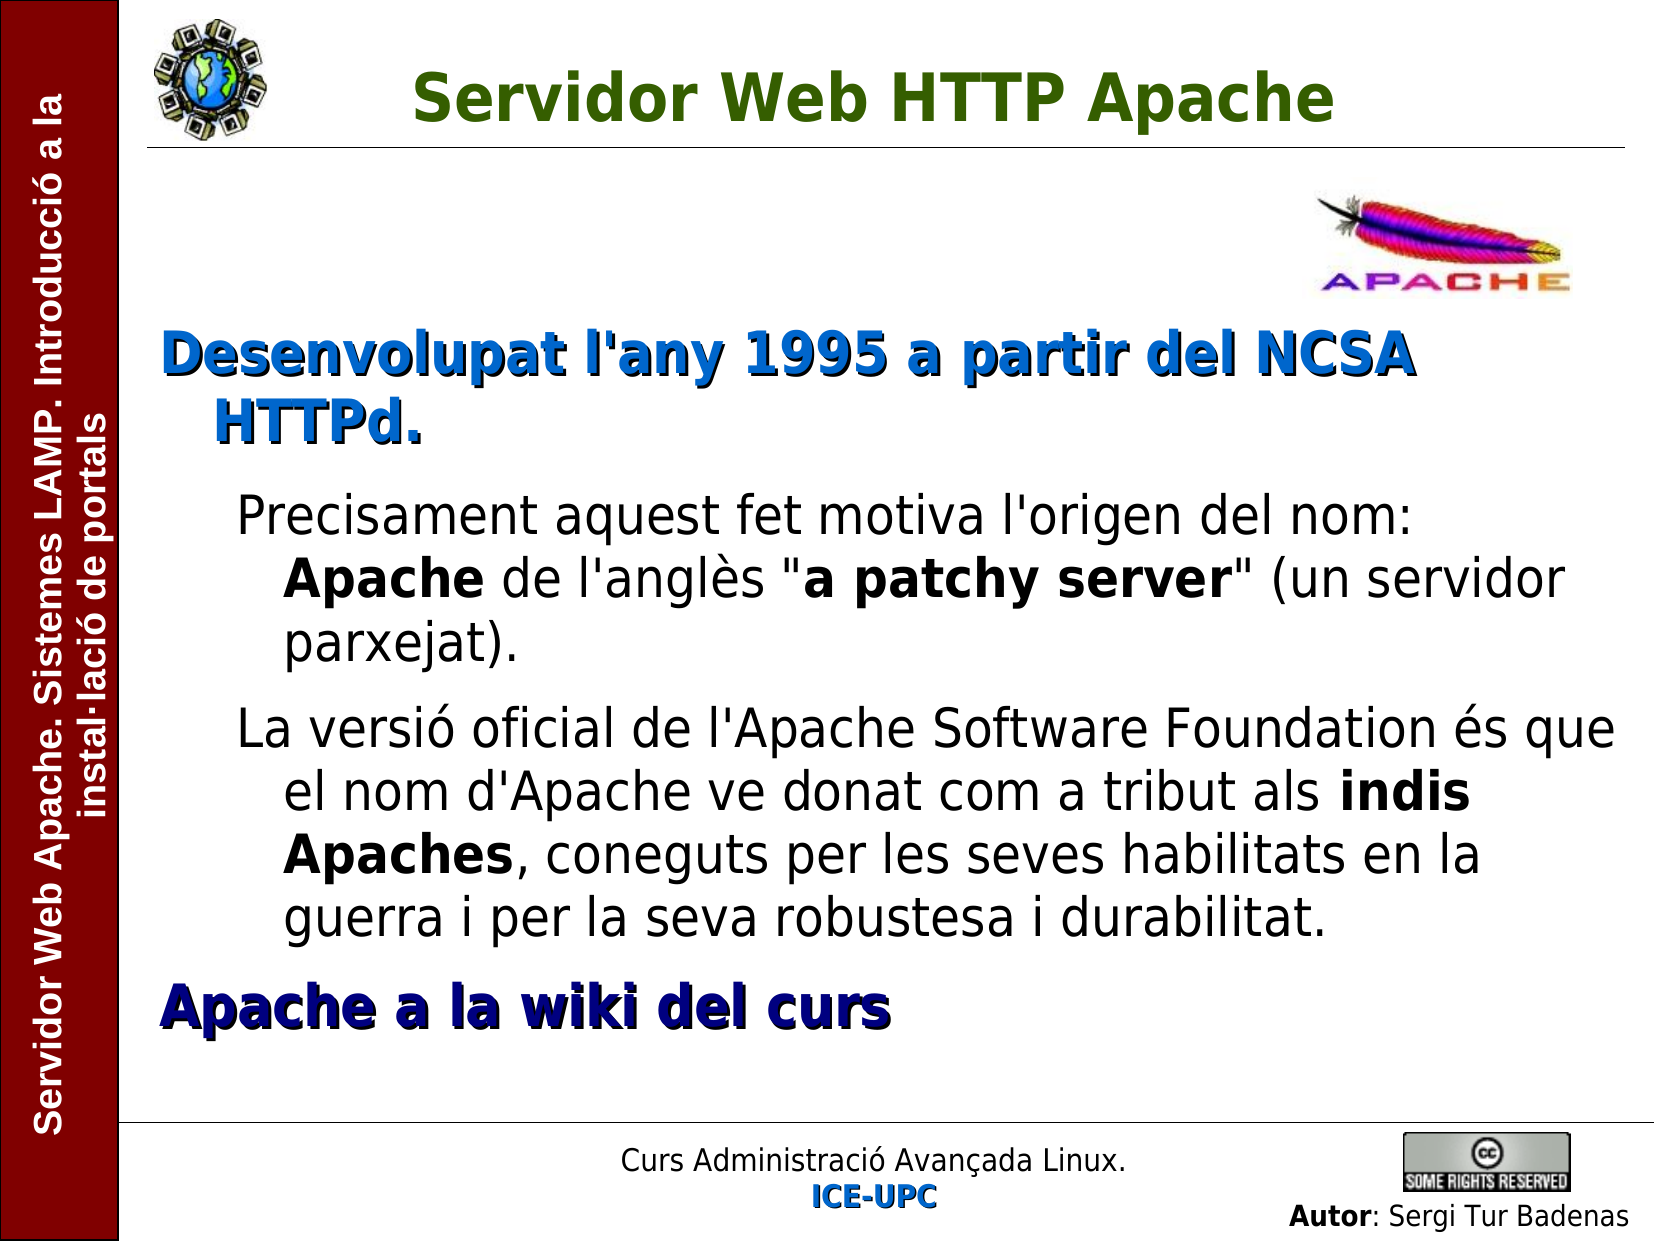

# Servidor Web HTTP Apache
Desenvolupat l'any 1995 a partir del NCSA HTTPd.
Precisament aquest fet motiva l'origen del nom: Apache de l'anglès "a patchy server" (un servidor parxejat).
La versió oficial de l'Apache Software Foundation és que el nom d'Apache ve donat com a tribut als indis Apaches, coneguts per les seves habilitats en la guerra i per la seva robustesa i durabilitat.
Apache a la wiki del curs